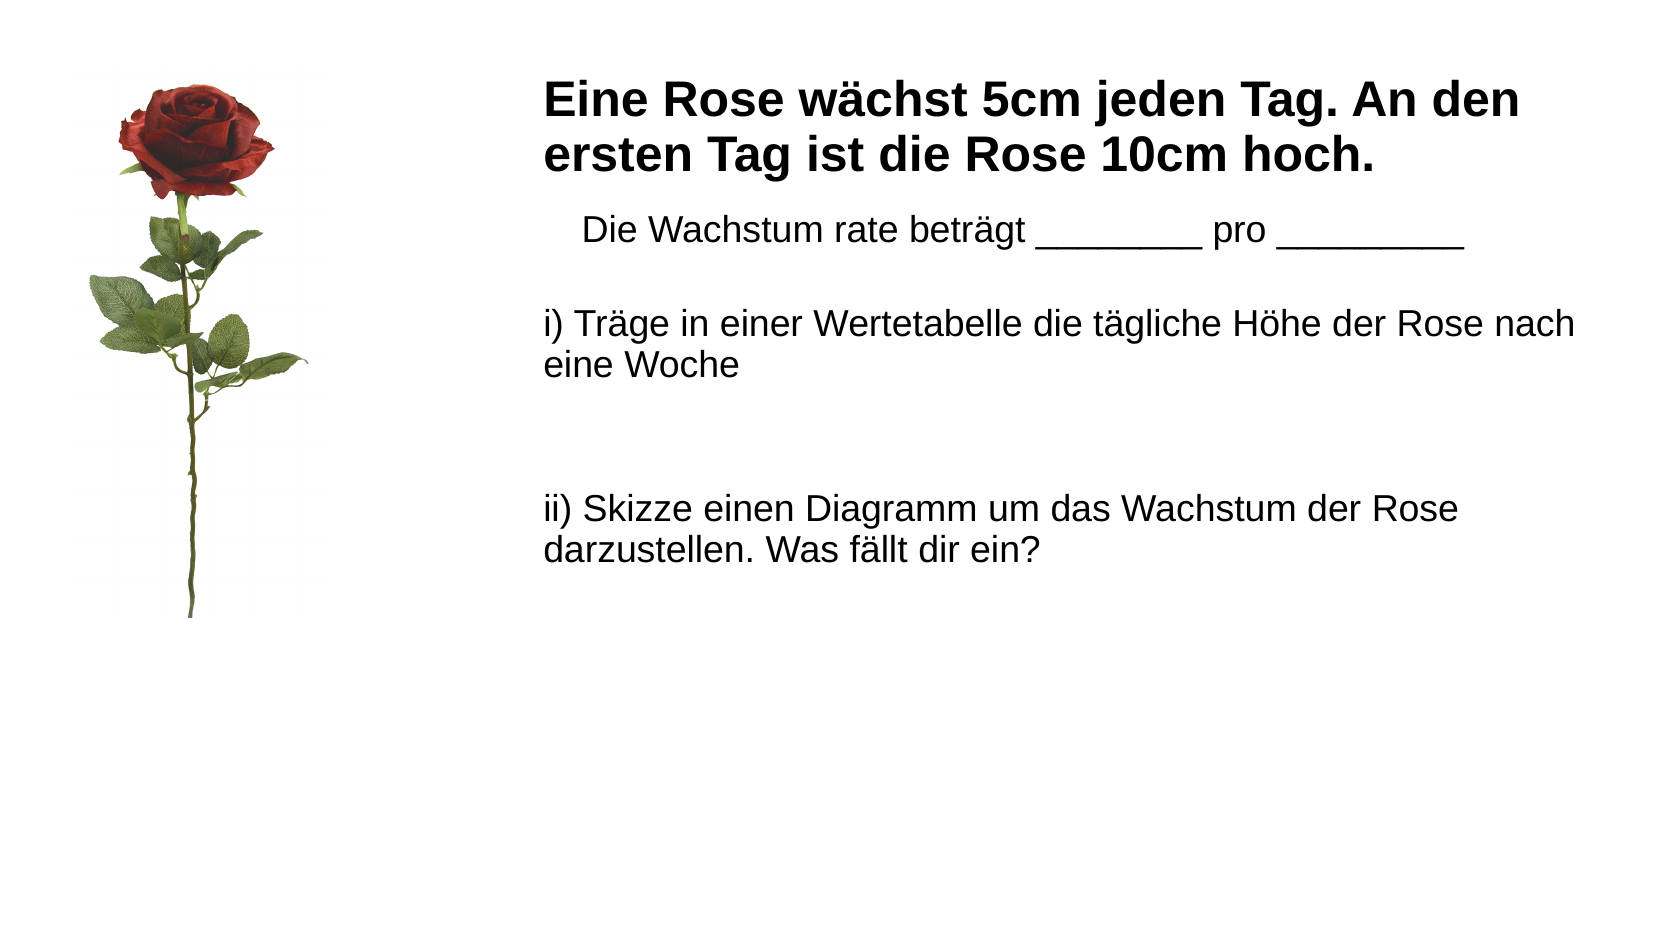

# Eine Rose wächst 5cm jeden Tag. An den ersten Tag ist die Rose 10cm hoch.
i) Träge in einer Wertetabelle die tägliche Höhe der Rose nach eine Woche
ii) Skizze einen Diagramm um das Wachstum der Rose darzustellen. Was fällt dir ein?
iii) Finde die Funktionsvorschrift das Wachstum der Rose zu beschreiben
Die Wachstum rate beträgt ________ pro _________